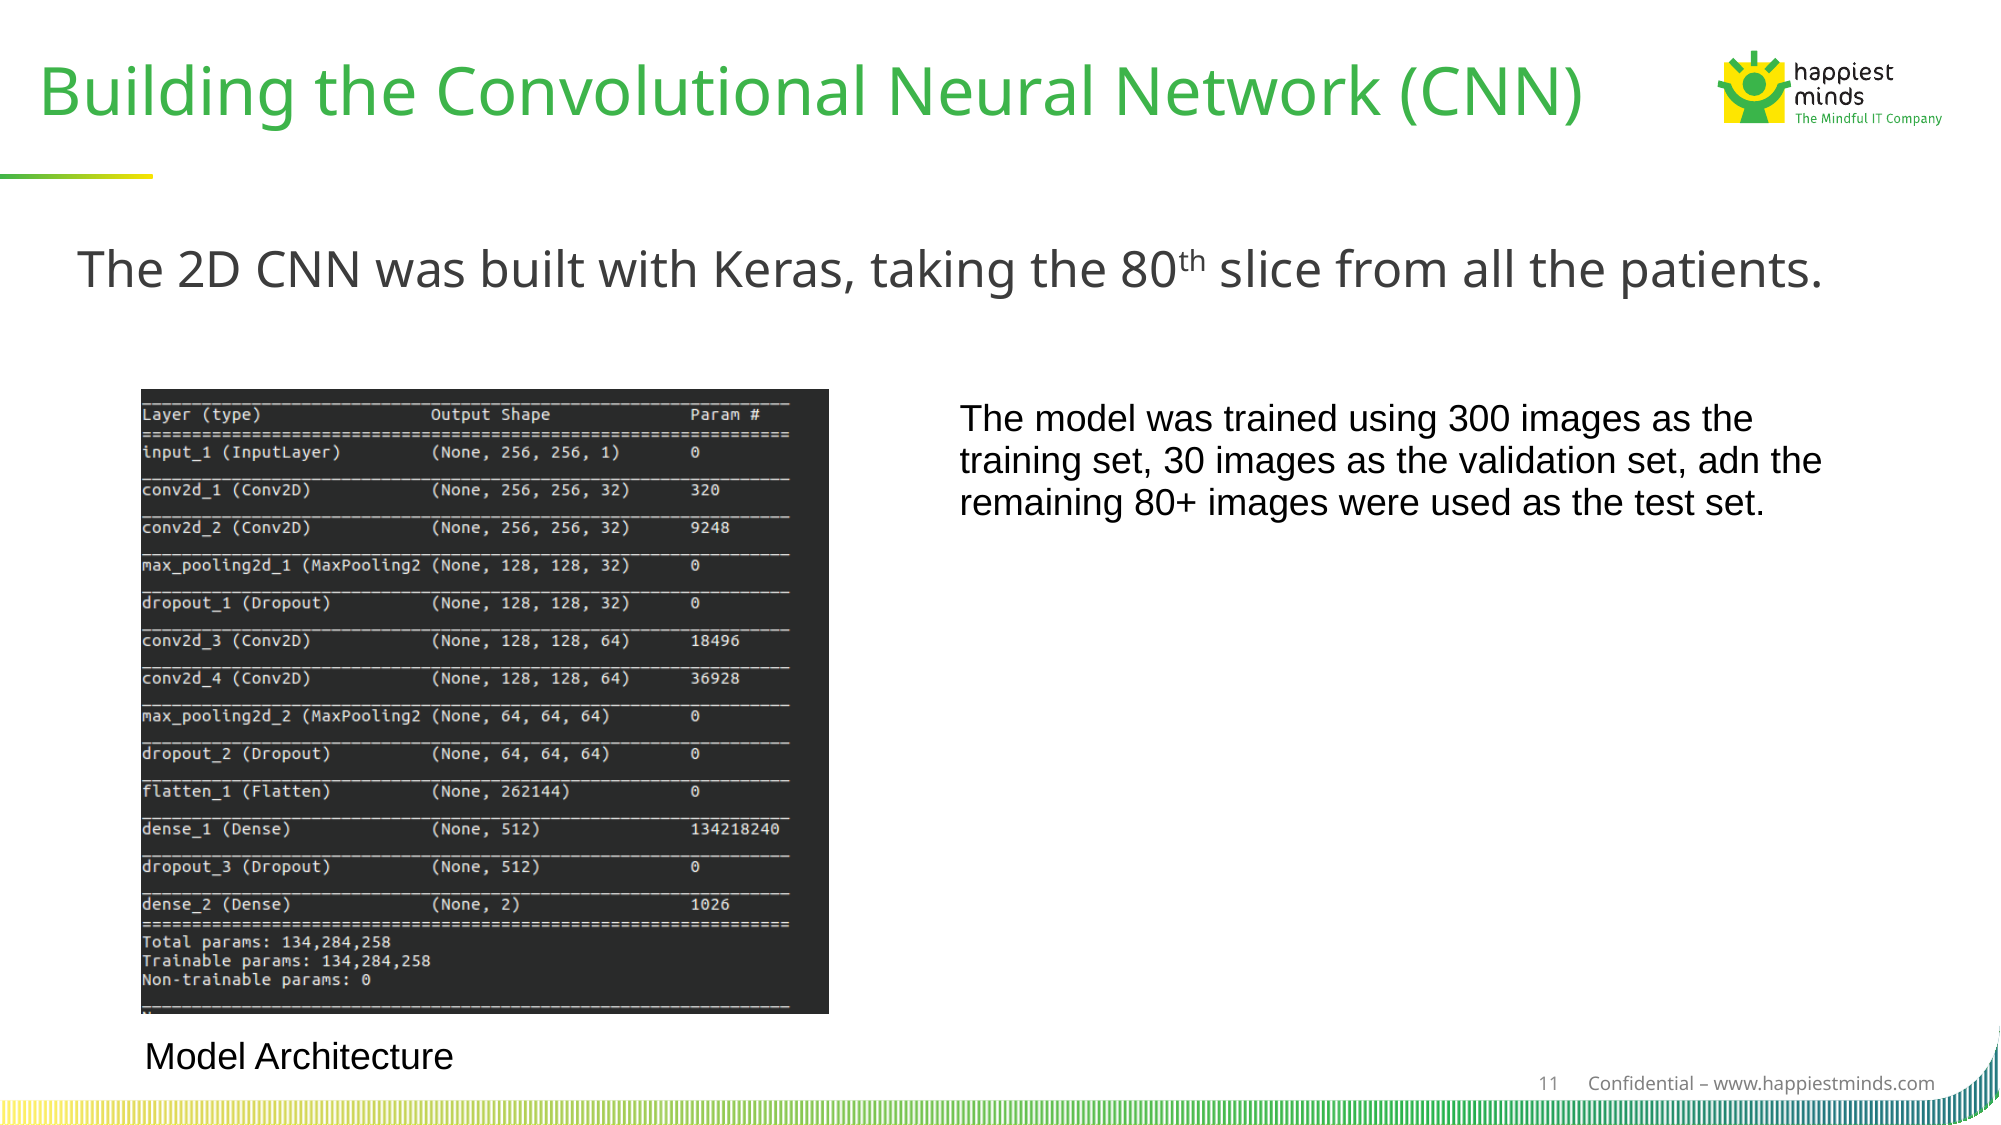

# Building the Convolutional Neural Network (CNN)
The 2D CNN was built with Keras, taking the 80th slice from all the patients.
The model was trained using 300 images as the training set, 30 images as the validation set, adn the remaining 80+ images were used as the test set.
Model Architecture